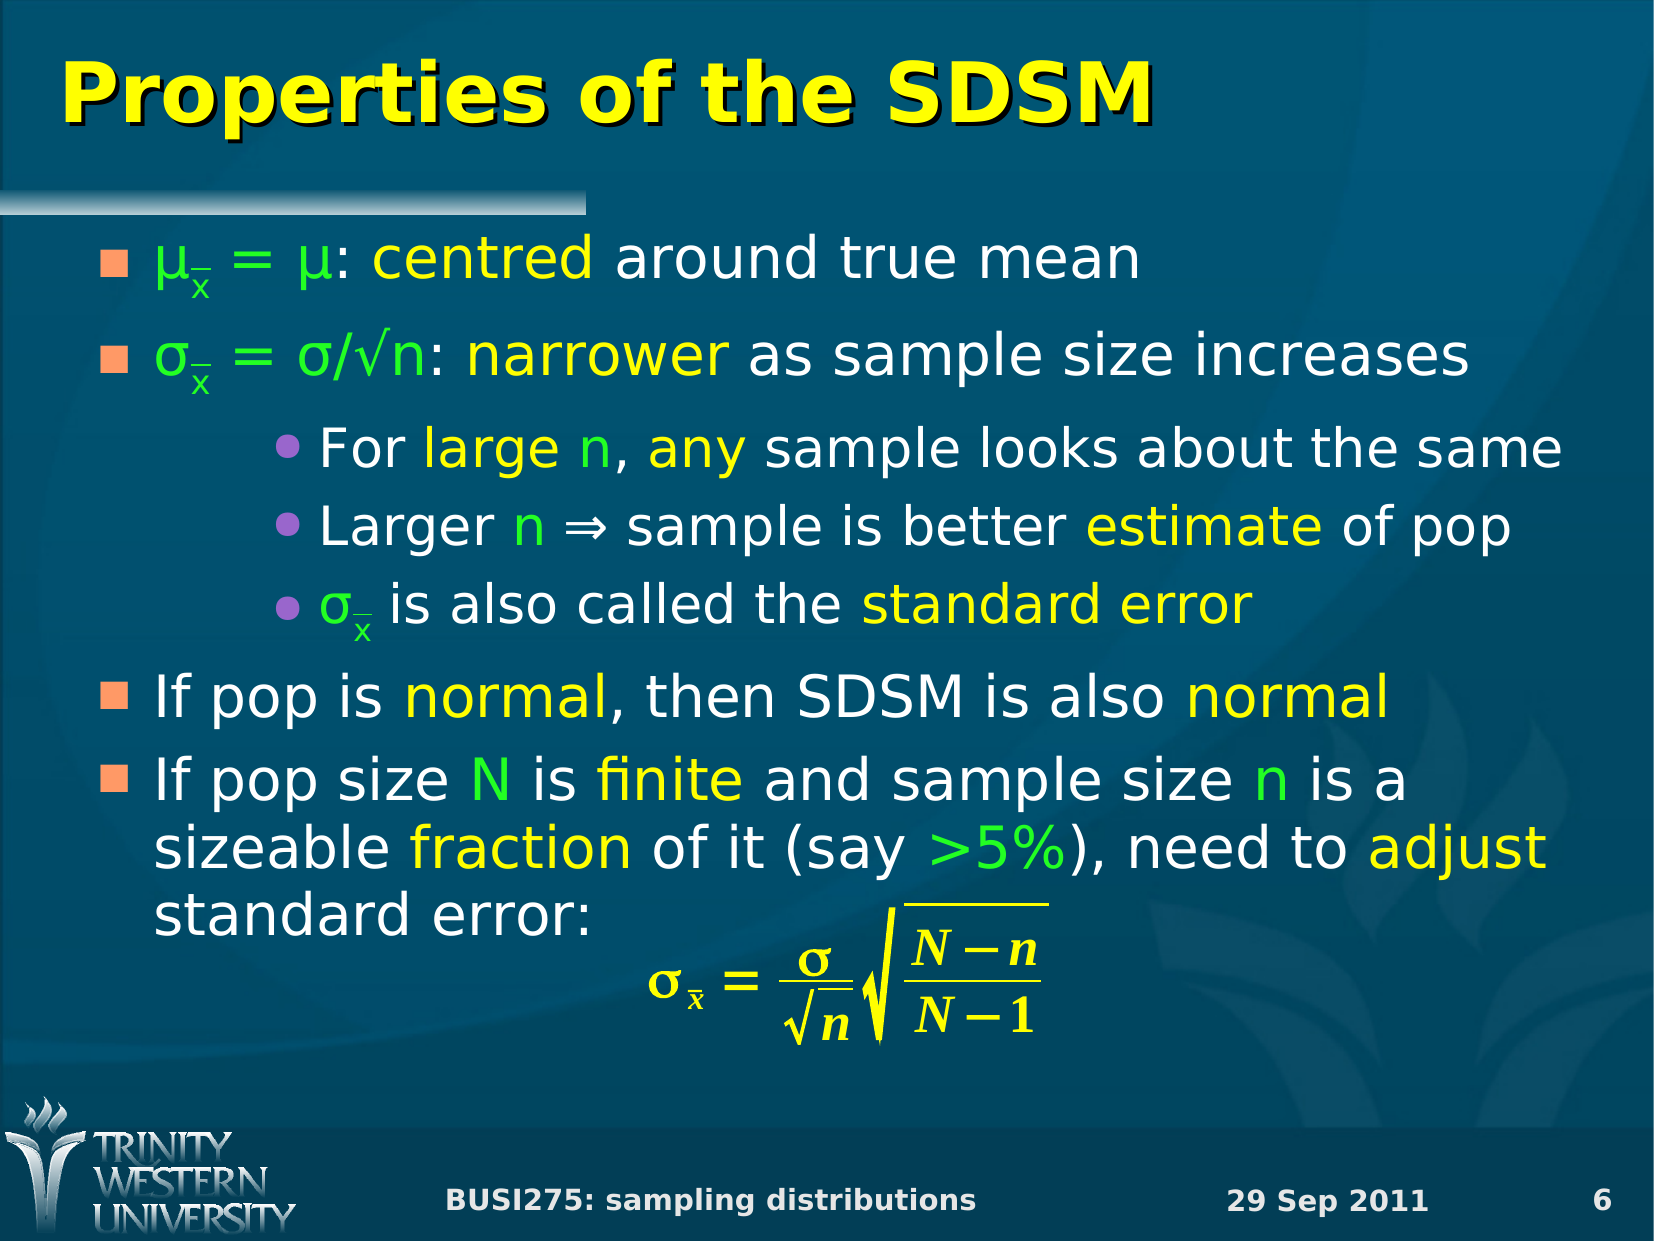

# Properties of the SDSM
μx = μ: centred around true mean
σx = σ/√n: narrower as sample size increases
For large n, any sample looks about the same
Larger n ⇒ sample is better estimate of pop
σx is also called the standard error
If pop is normal, then SDSM is also normal
If pop size N is finite and sample size n is a sizeable fraction of it (say >5%), need to adjust standard error:
BUSI275: sampling distributions
29 Sep 2011
6